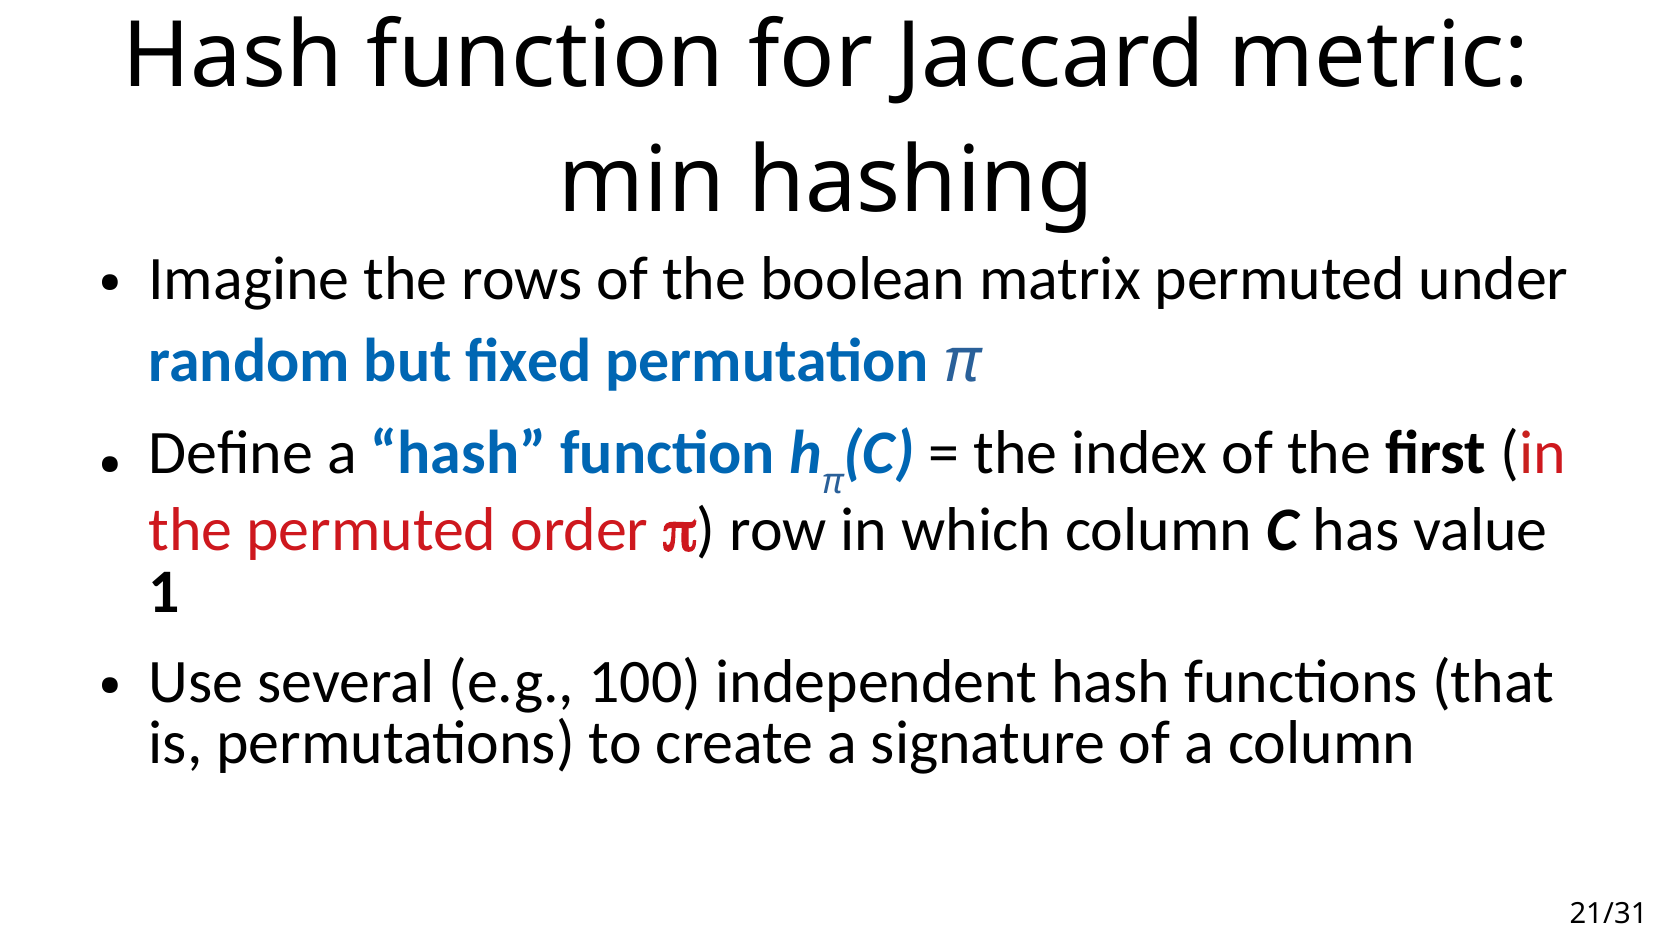

# Hash function for Jaccard metric: min hashing
Imagine the rows of the boolean matrix permuted under random but fixed permutation π
Define a “hash” function hπ(C) = the index of the first (in the permuted order π) row in which column C has value 1
Use several (e.g., 100) independent hash functions (that is, permutations) to create a signature of a column
21